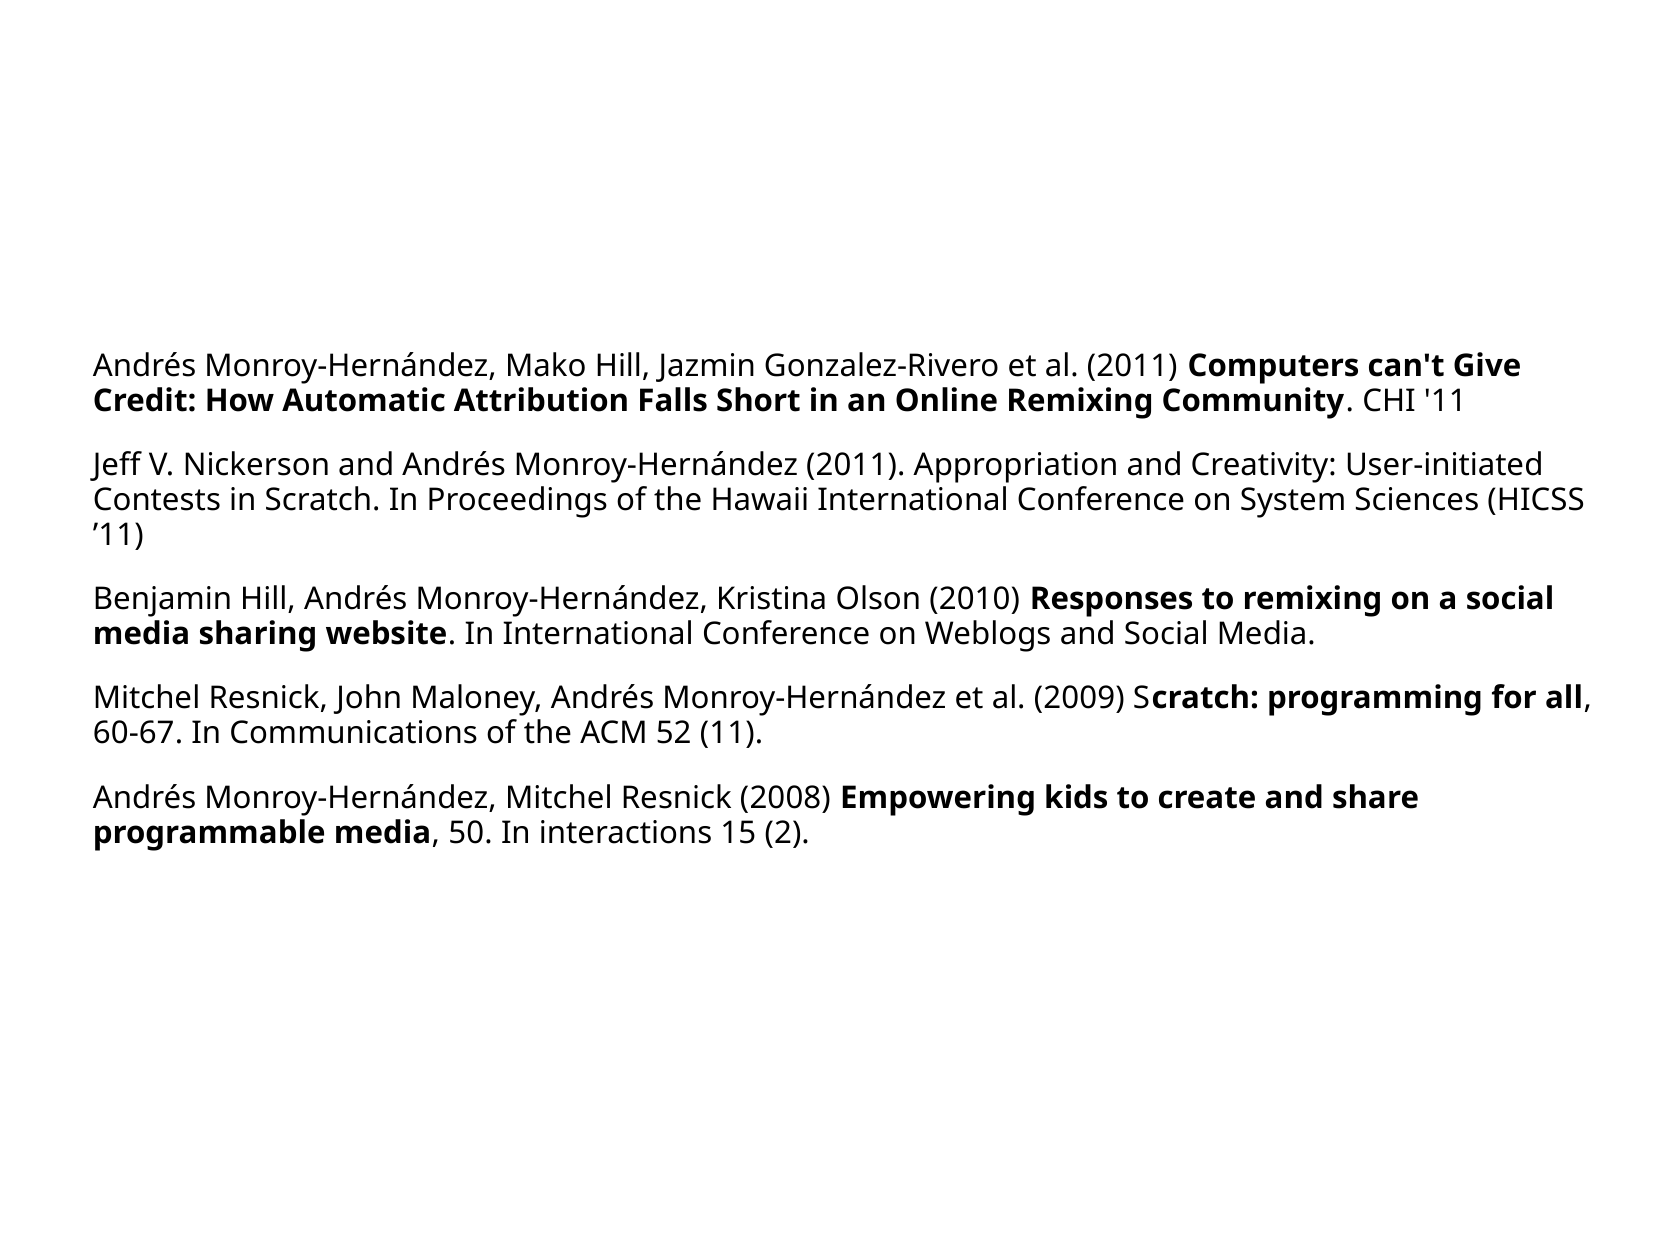

#
Andrés Monroy-Hernández, Mako Hill, Jazmin Gonzalez-Rivero et al. (2011) Computers can't Give Credit: How Automatic Attribution Falls Short in an Online Remixing Community. CHI '11
Jeff V. Nickerson and Andrés Monroy-Hernández (2011). Appropriation and Creativity: User-initiated Contests in Scratch. In Proceedings of the Hawaii International Conference on System Sciences (HICSS ’11)
Benjamin Hill, Andrés Monroy-Hernández, Kristina Olson (2010) Responses to remixing on a social media sharing website. In International Conference on Weblogs and Social Media.
Mitchel Resnick, John Maloney, Andrés Monroy-Hernández et al. (2009) Scratch: programming for all, 60-67. In Communications of the ACM 52 (11).
Andrés Monroy-Hernández, Mitchel Resnick (2008) Empowering kids to create and share programmable media, 50. In interactions 15 (2).